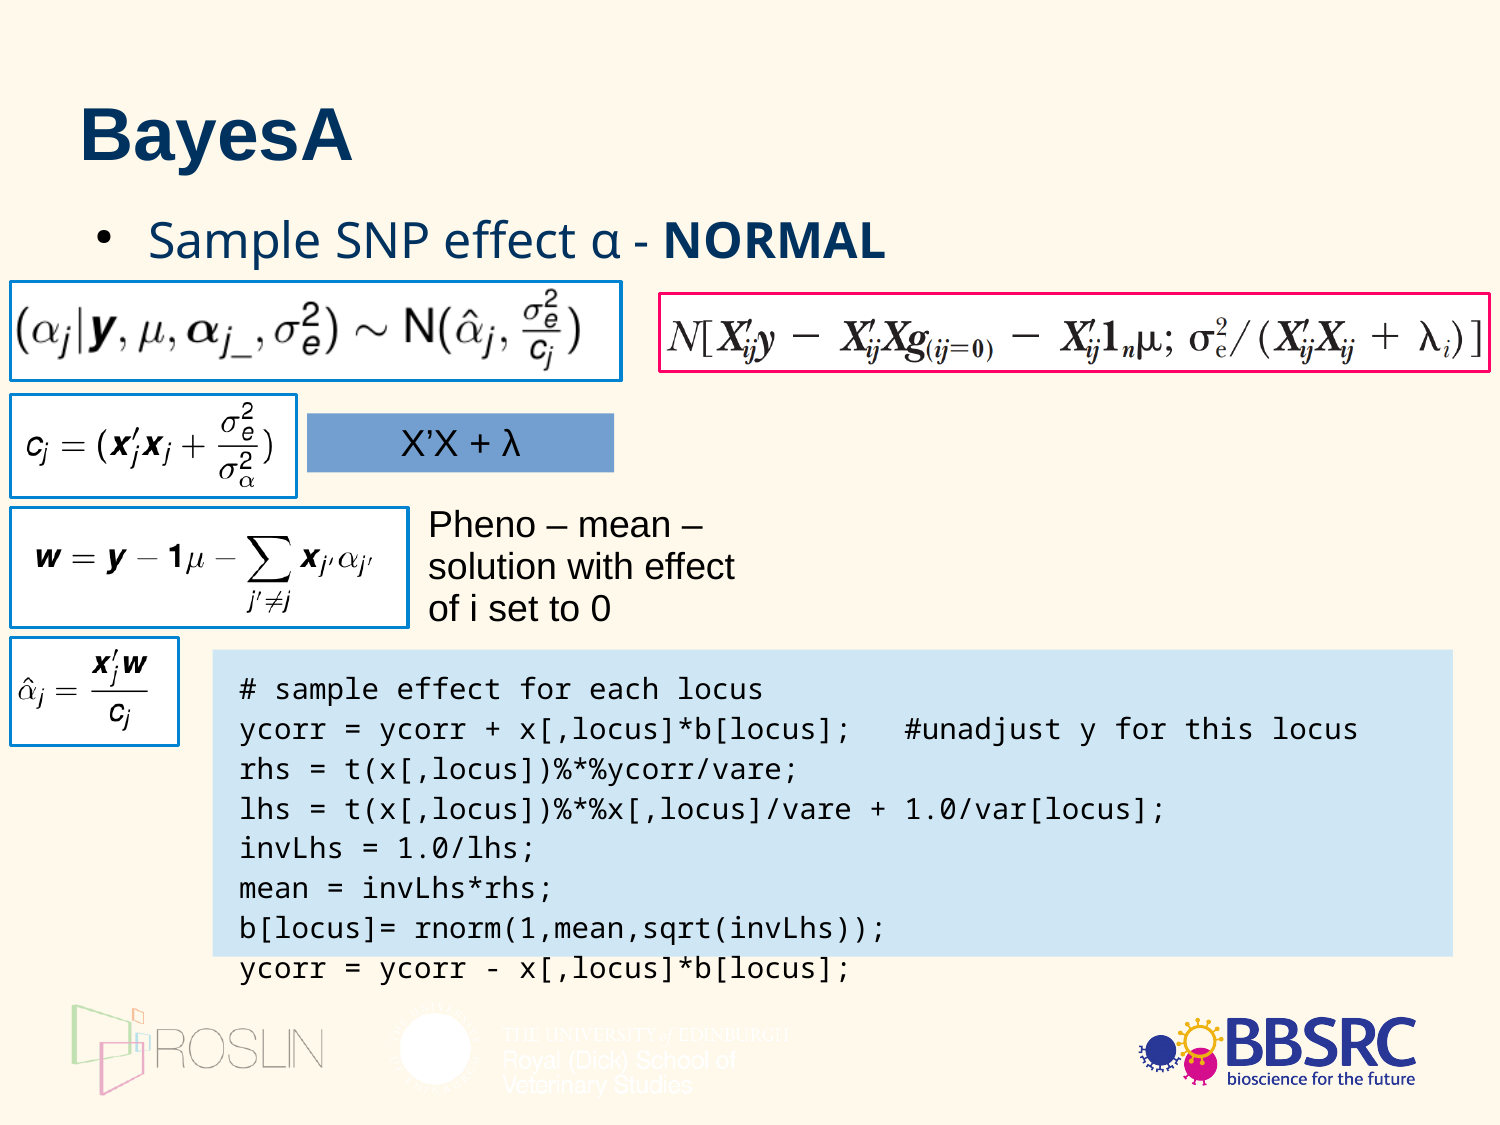

# BayesA
Sample SNP effect α - NORMAL
X’X + λ
Pheno – mean – solution with effect of i set to 0
# sample effect for each locus
ycorr = ycorr + x[,locus]*b[locus]; #unadjust y for this locus
rhs = t(x[,locus])%*%ycorr/vare;
lhs = t(x[,locus])%*%x[,locus]/vare + 1.0/var[locus];
invLhs = 1.0/lhs;
mean = invLhs*rhs;
b[locus]= rnorm(1,mean,sqrt(invLhs));
ycorr = ycorr - x[,locus]*b[locus];